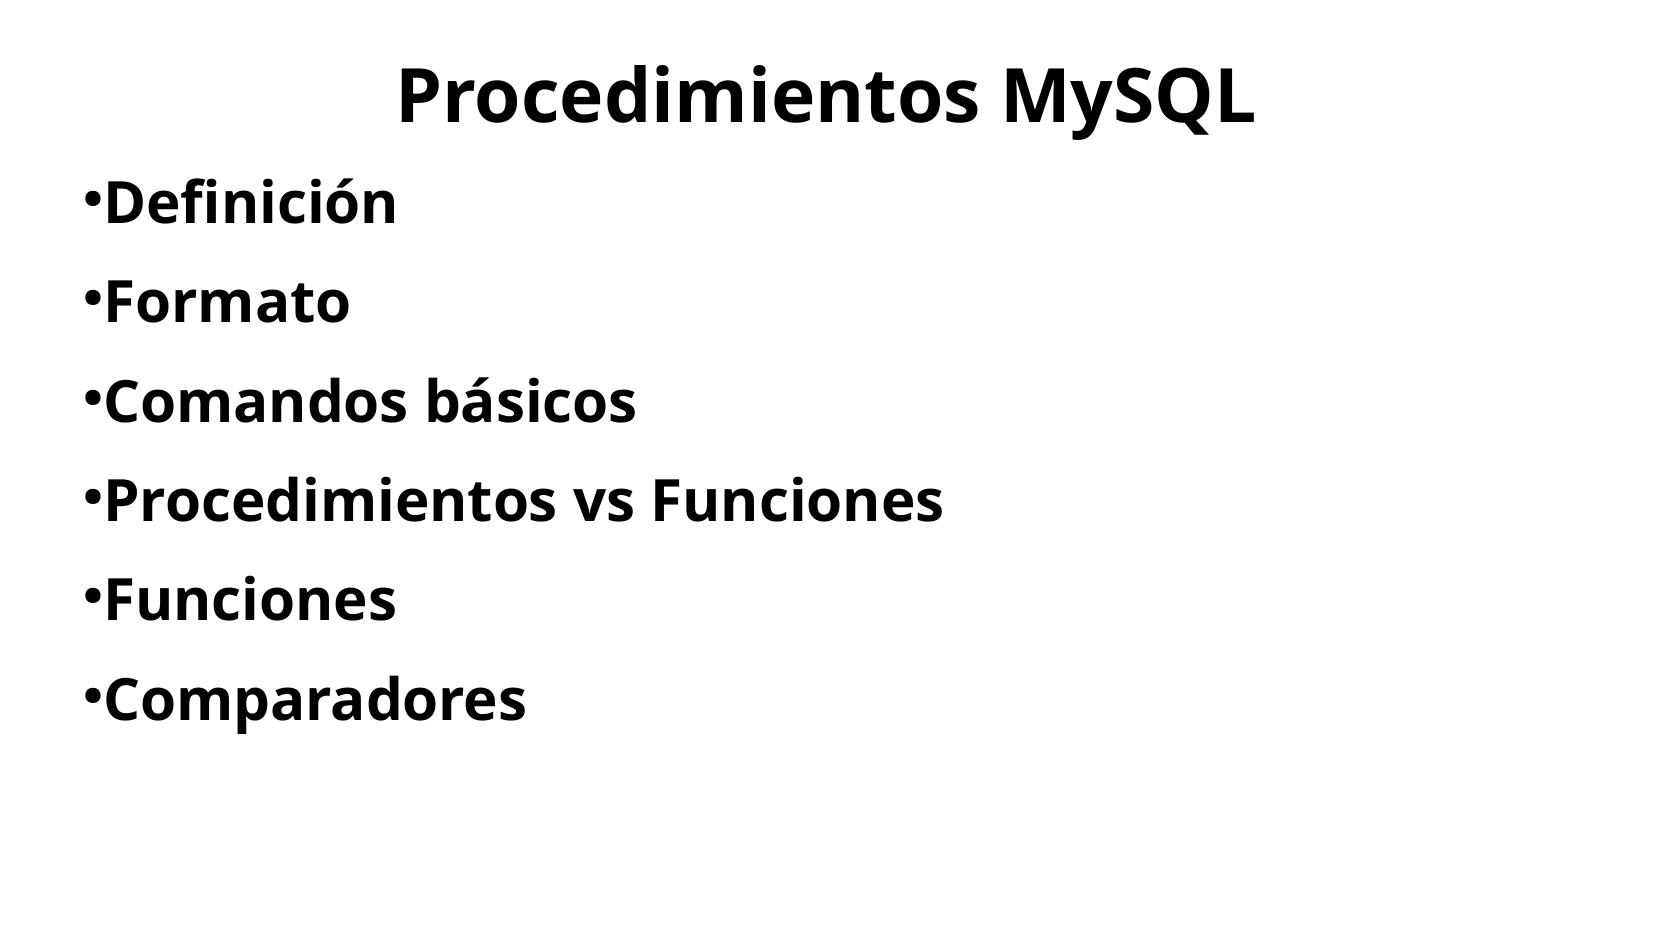

# Procedimientos MySQL
Definición
Formato
Comandos básicos
Procedimientos vs Funciones
Funciones
Comparadores